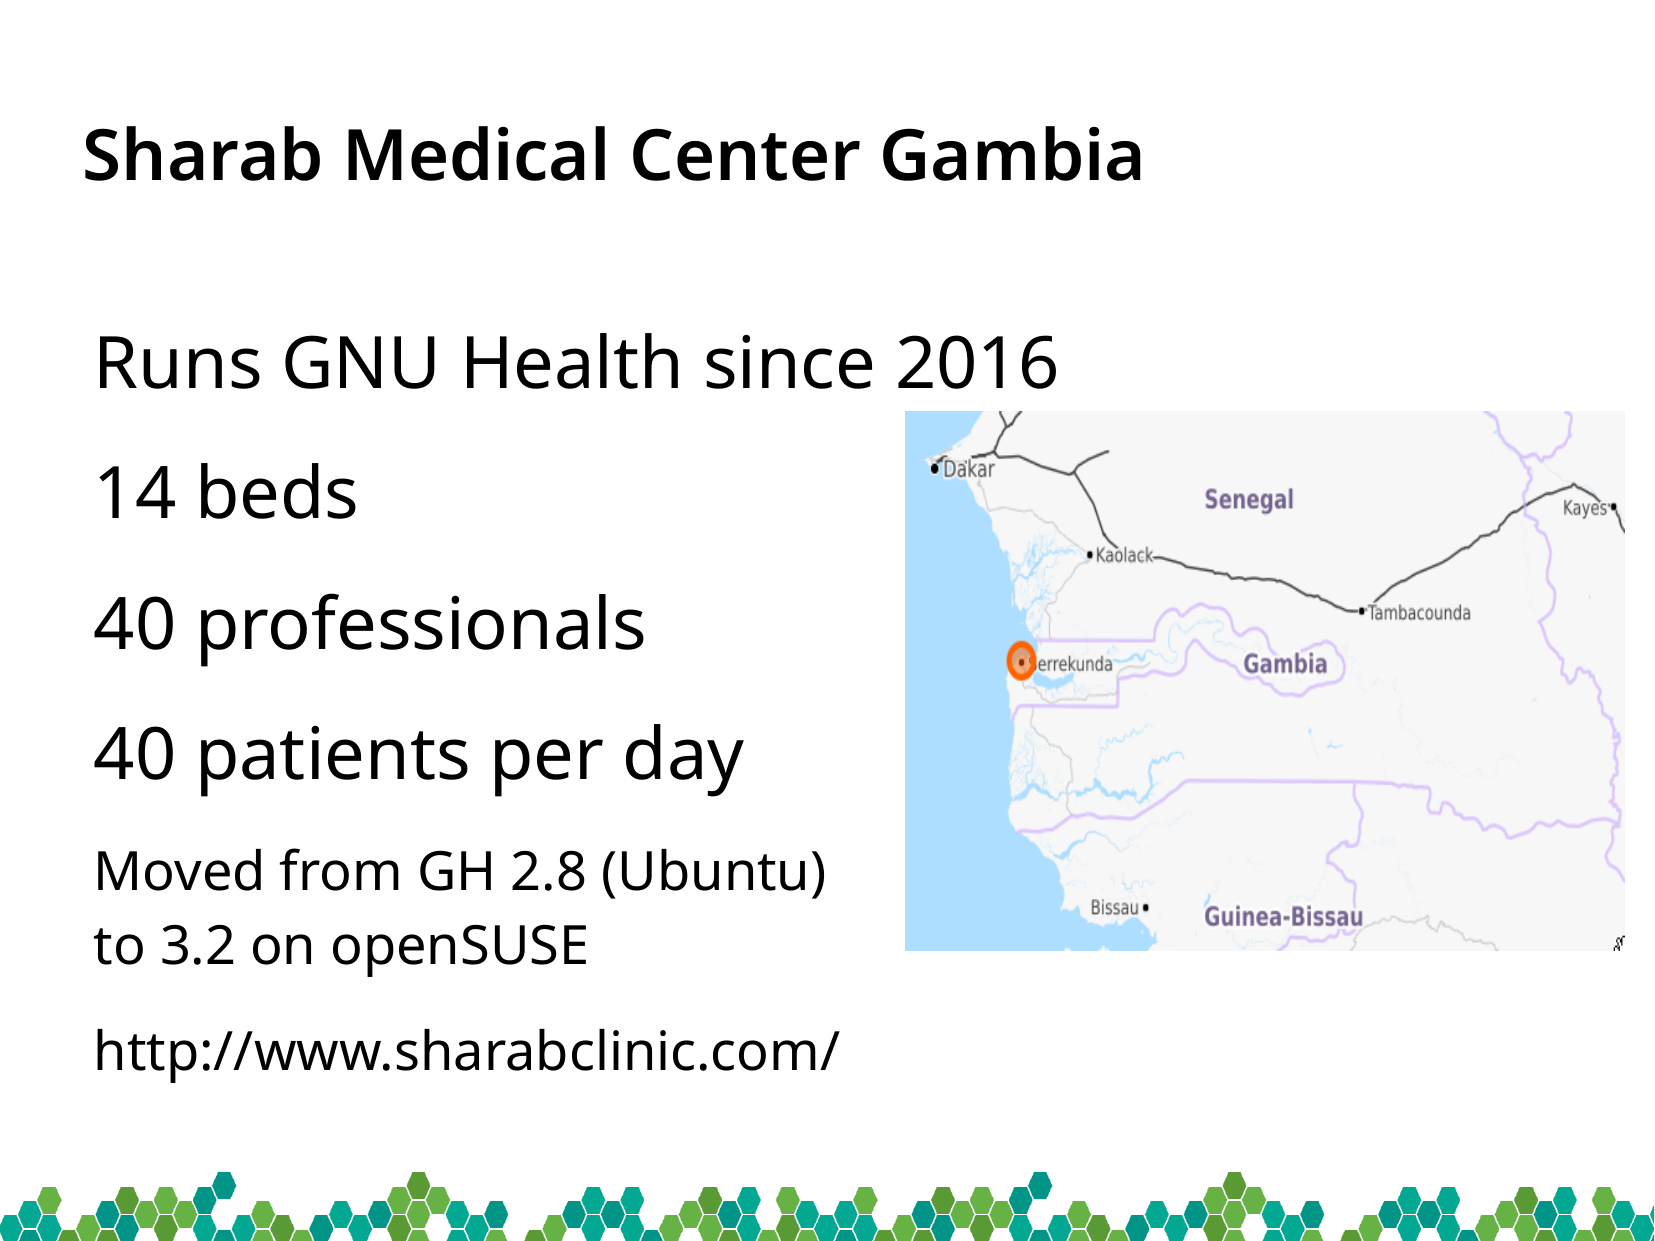

# Sharab Medical Center Gambia
Runs GNU Health since 2016
14 beds
40 professionals
40 patients per day
Moved from GH 2.8 (Ubuntu)
to 3.2 on openSUSE
http://www.sharabclinic.com/